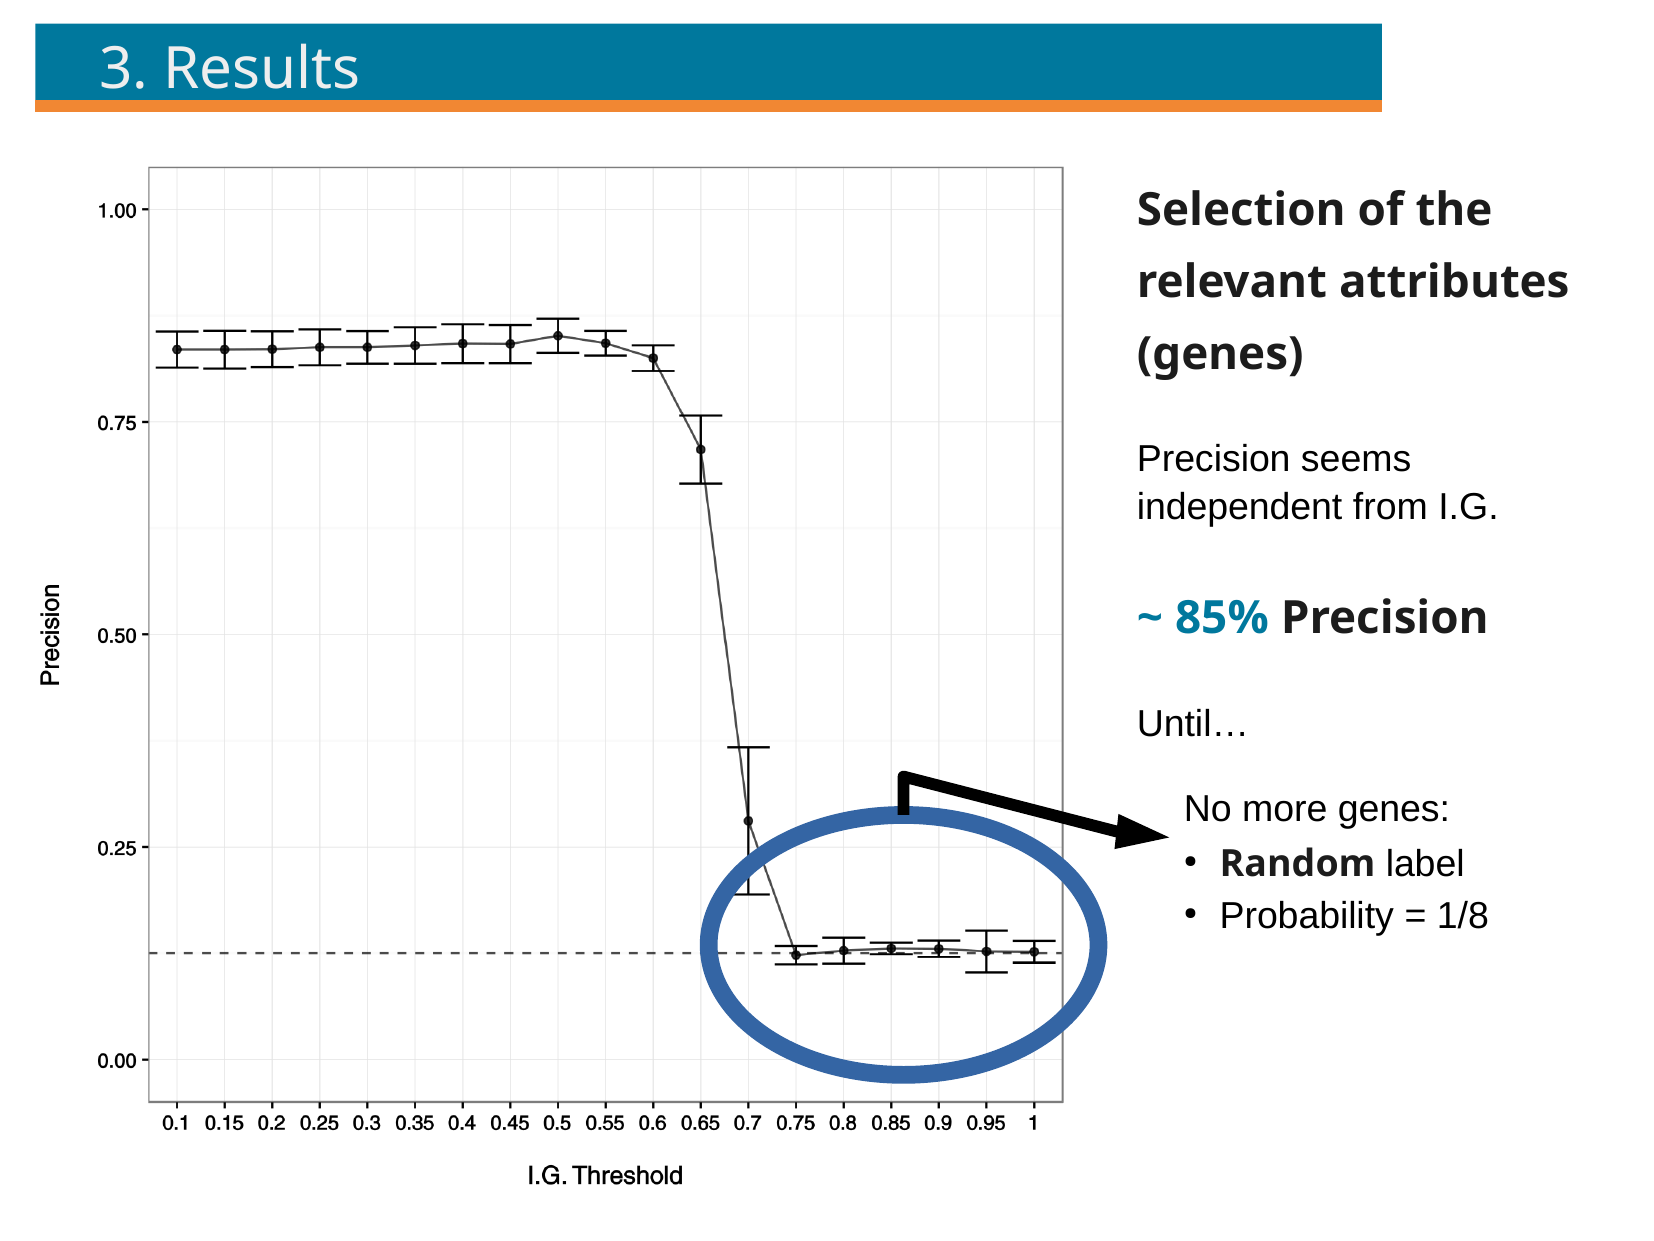

# 3. Results
Selection of the relevant attributes (genes)
Precision seems independent from I.G.
~ 85% Precision
Until…
No more genes:
Random label
Probability = 1/8